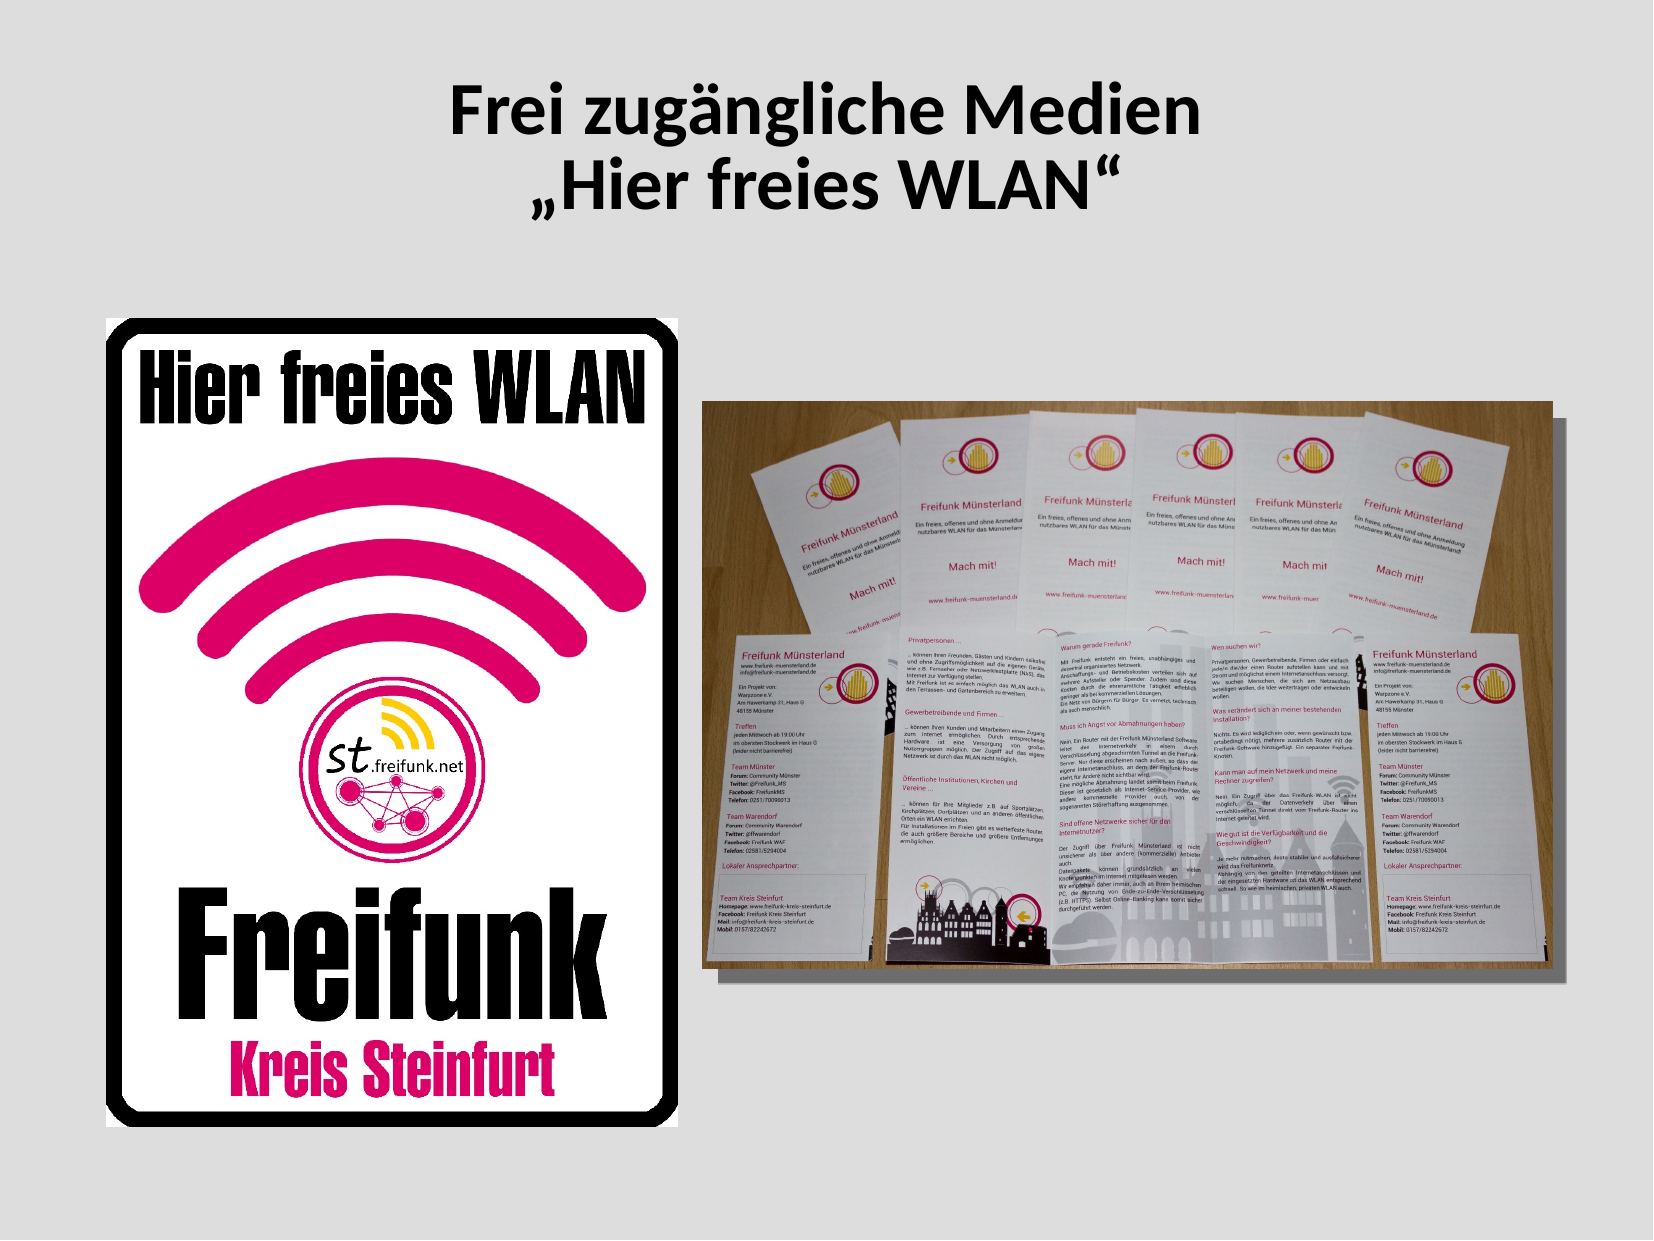

# Frei zugängliche Medien „Hier freies WLAN“